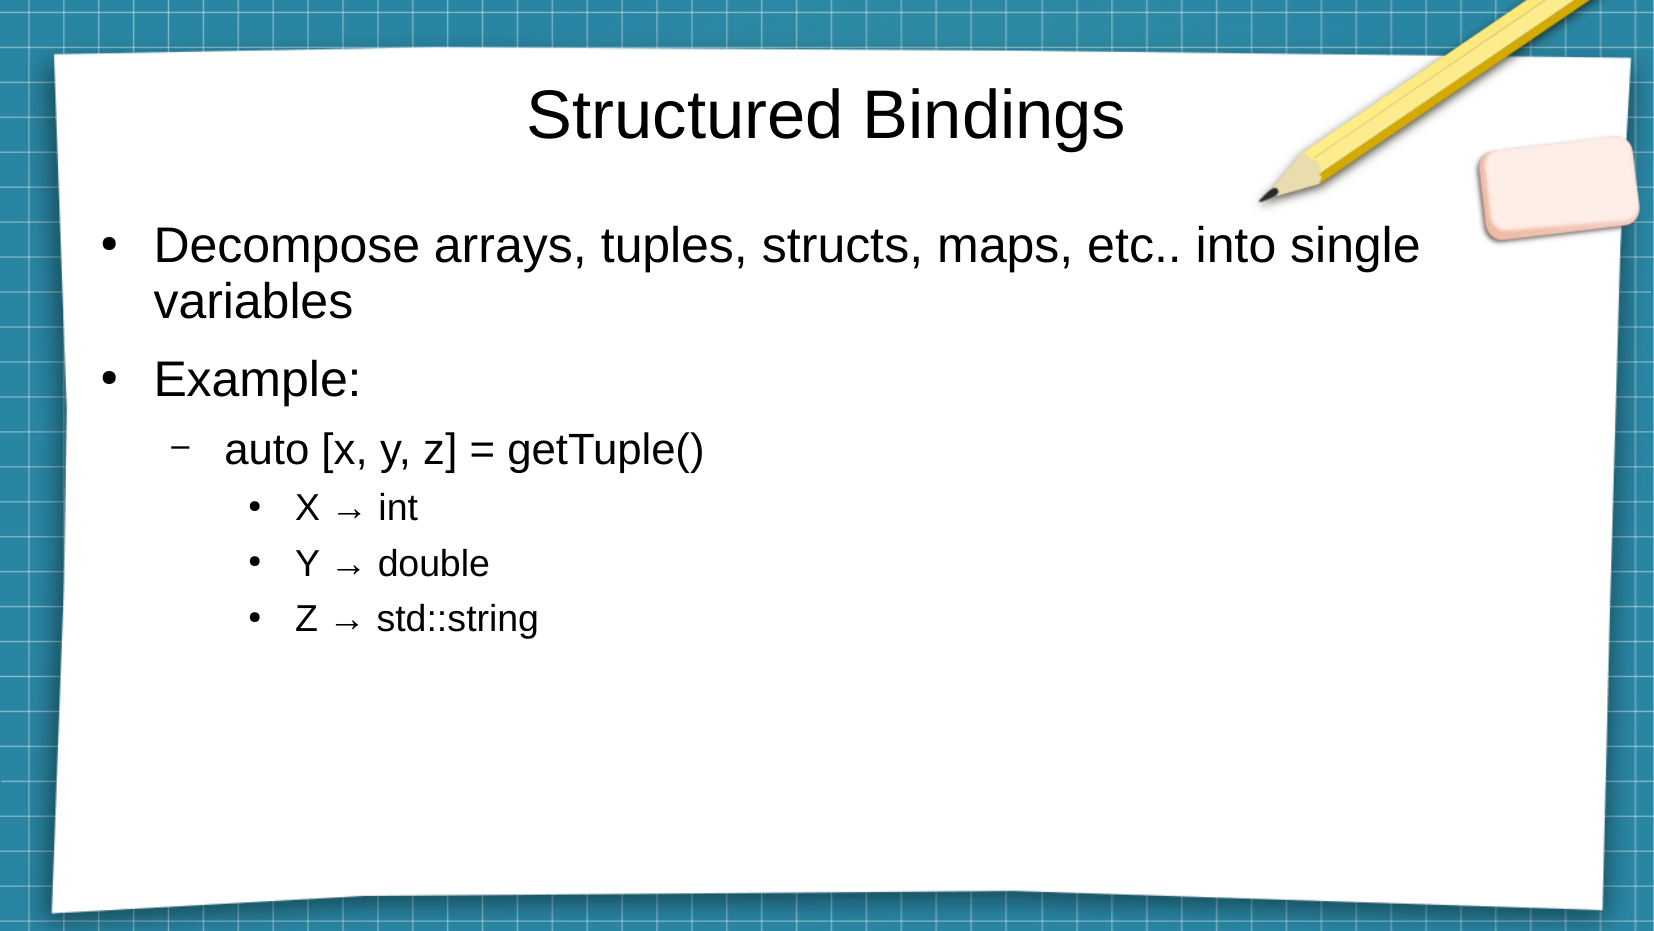

# Structured Bindings
Decompose arrays, tuples, structs, maps, etc.. into single variables
Example:
auto [x, y, z] = getTuple()
X → int
Y → double
Z → std::string